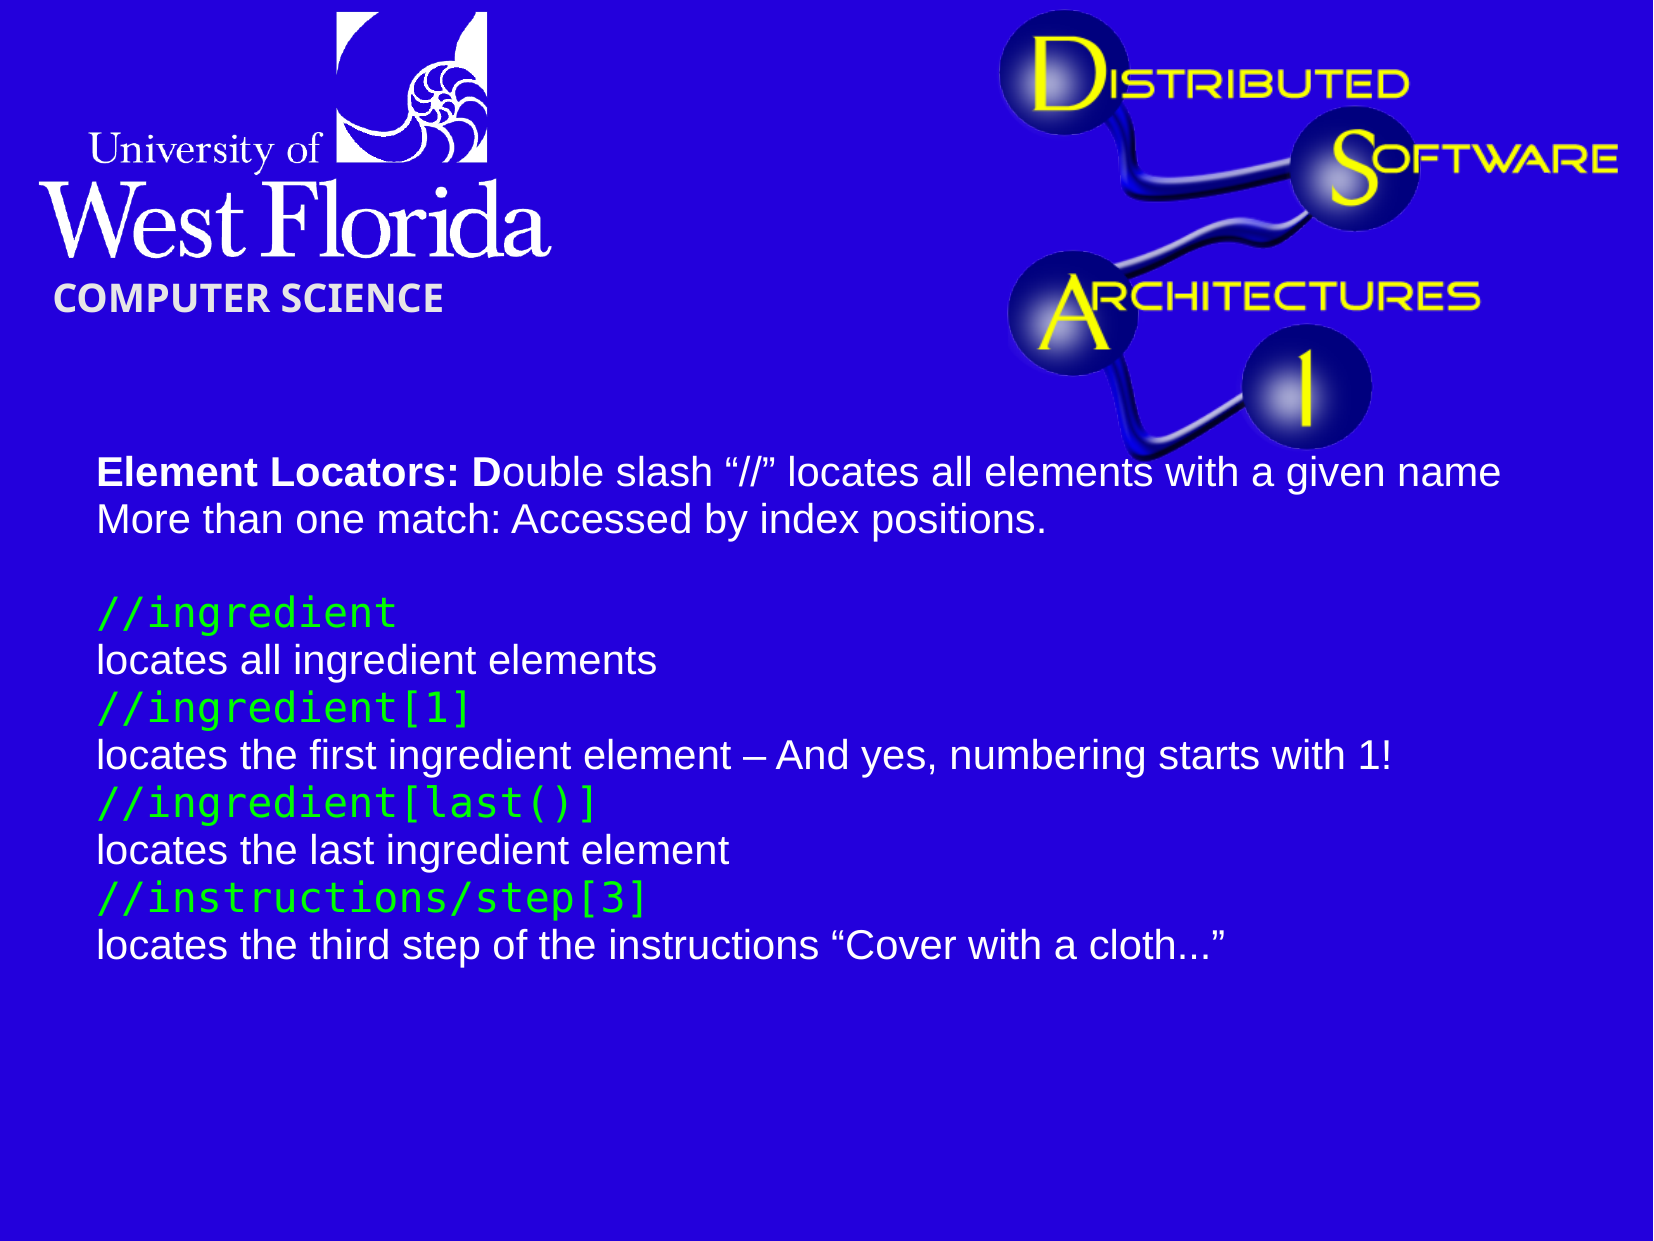

COMPUTER SCIENCE
Element Locators: Double slash “//” locates all elements with a given name
More than one match: Accessed by index positions.
//ingredient
locates all ingredient elements
//ingredient[1]
locates the first ingredient element – And yes, numbering starts with 1!
//ingredient[last()]
locates the last ingredient element
//instructions/step[3]
locates the third step of the instructions “Cover with a cloth...”